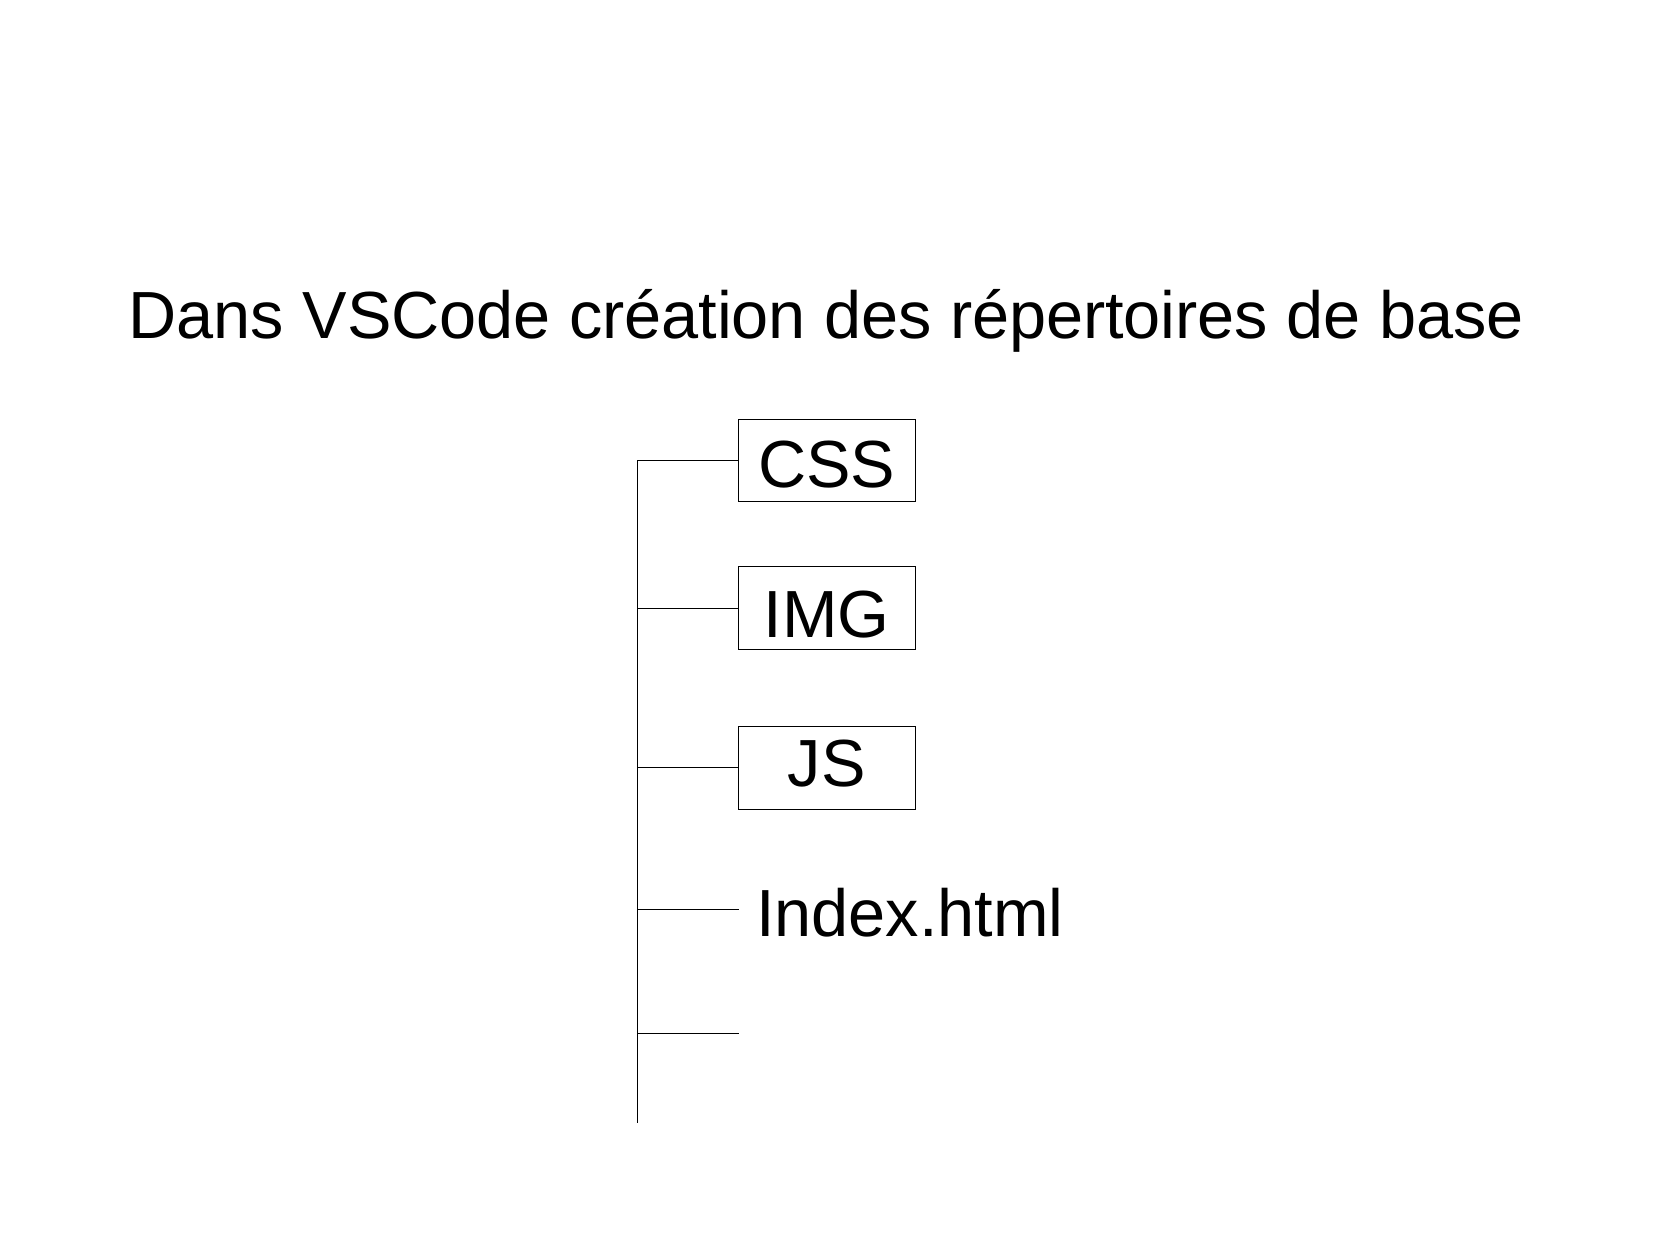

# Dans VSCode création des répertoires de base
CSS
IMG
JS
 Index.html